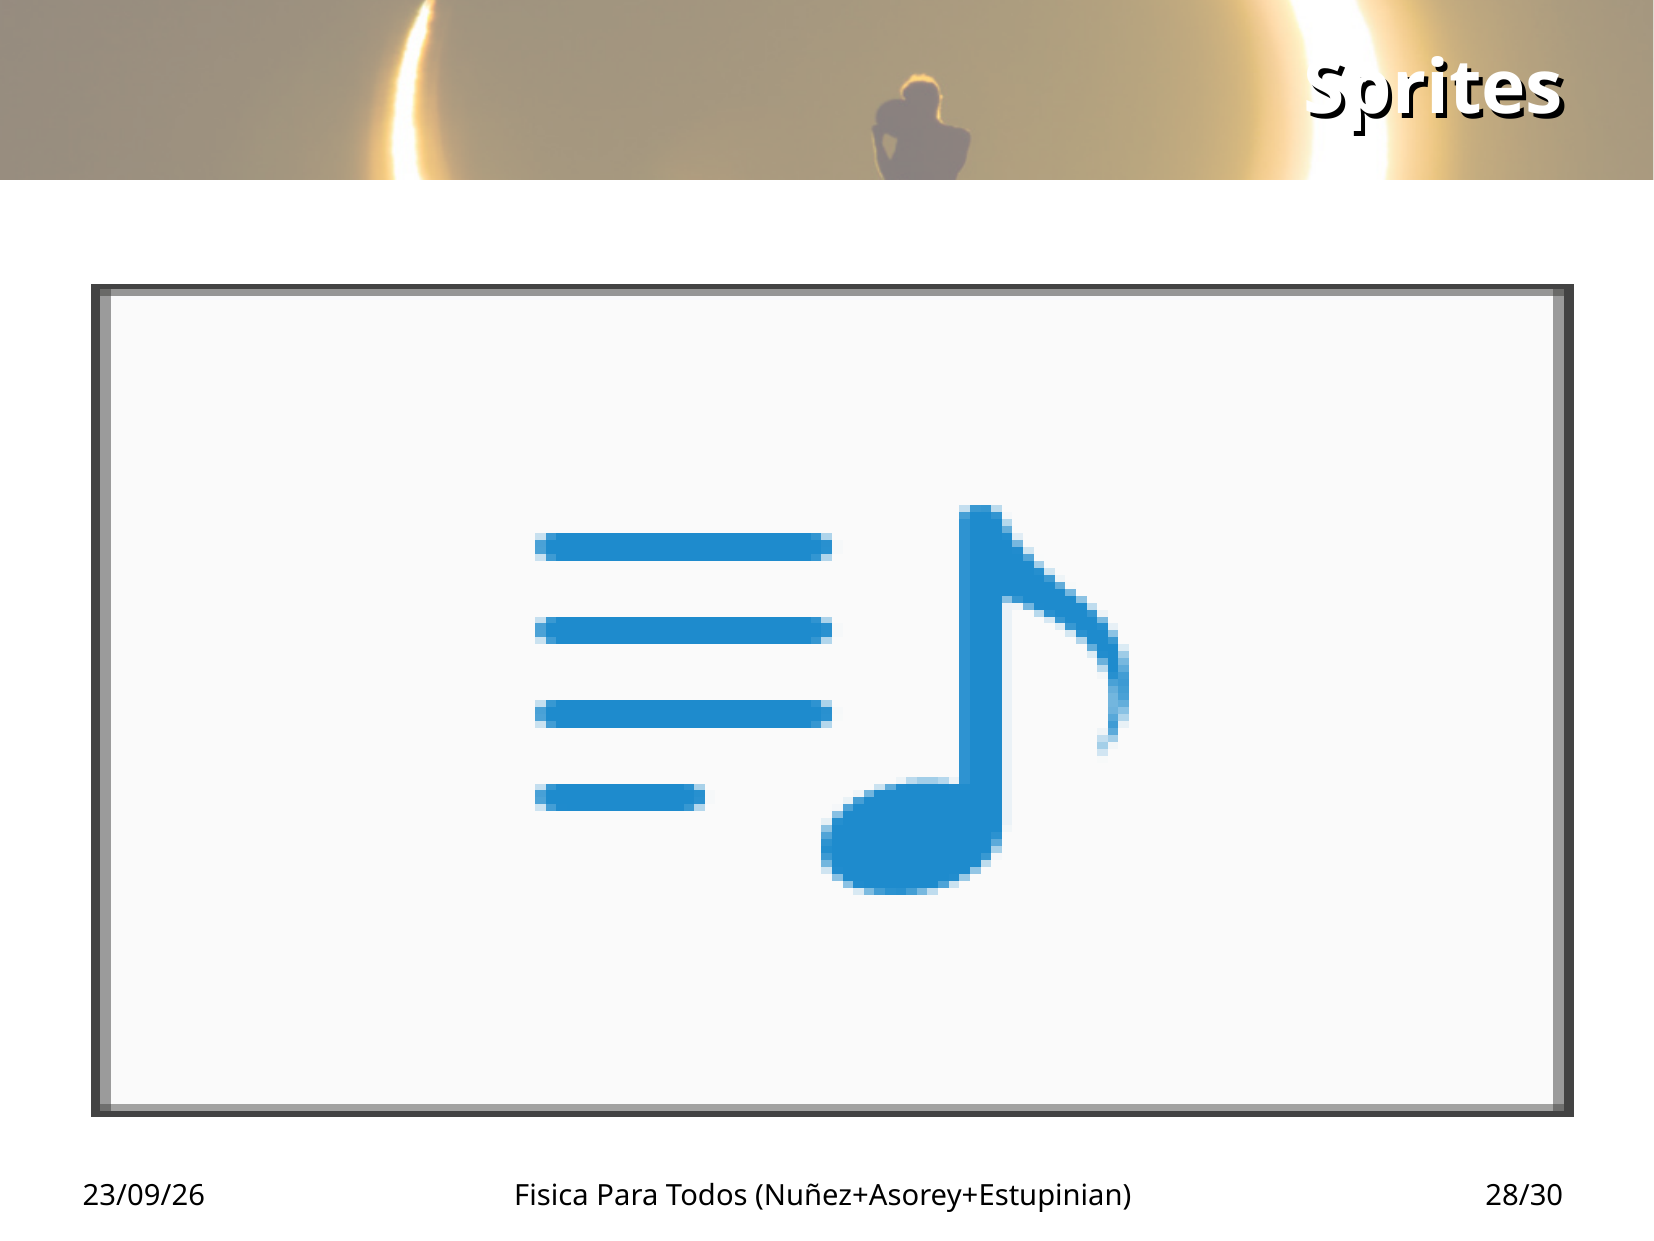

# Sprites
Fisica Para Todos (Nuñez+Asorey+Estupinian)
28